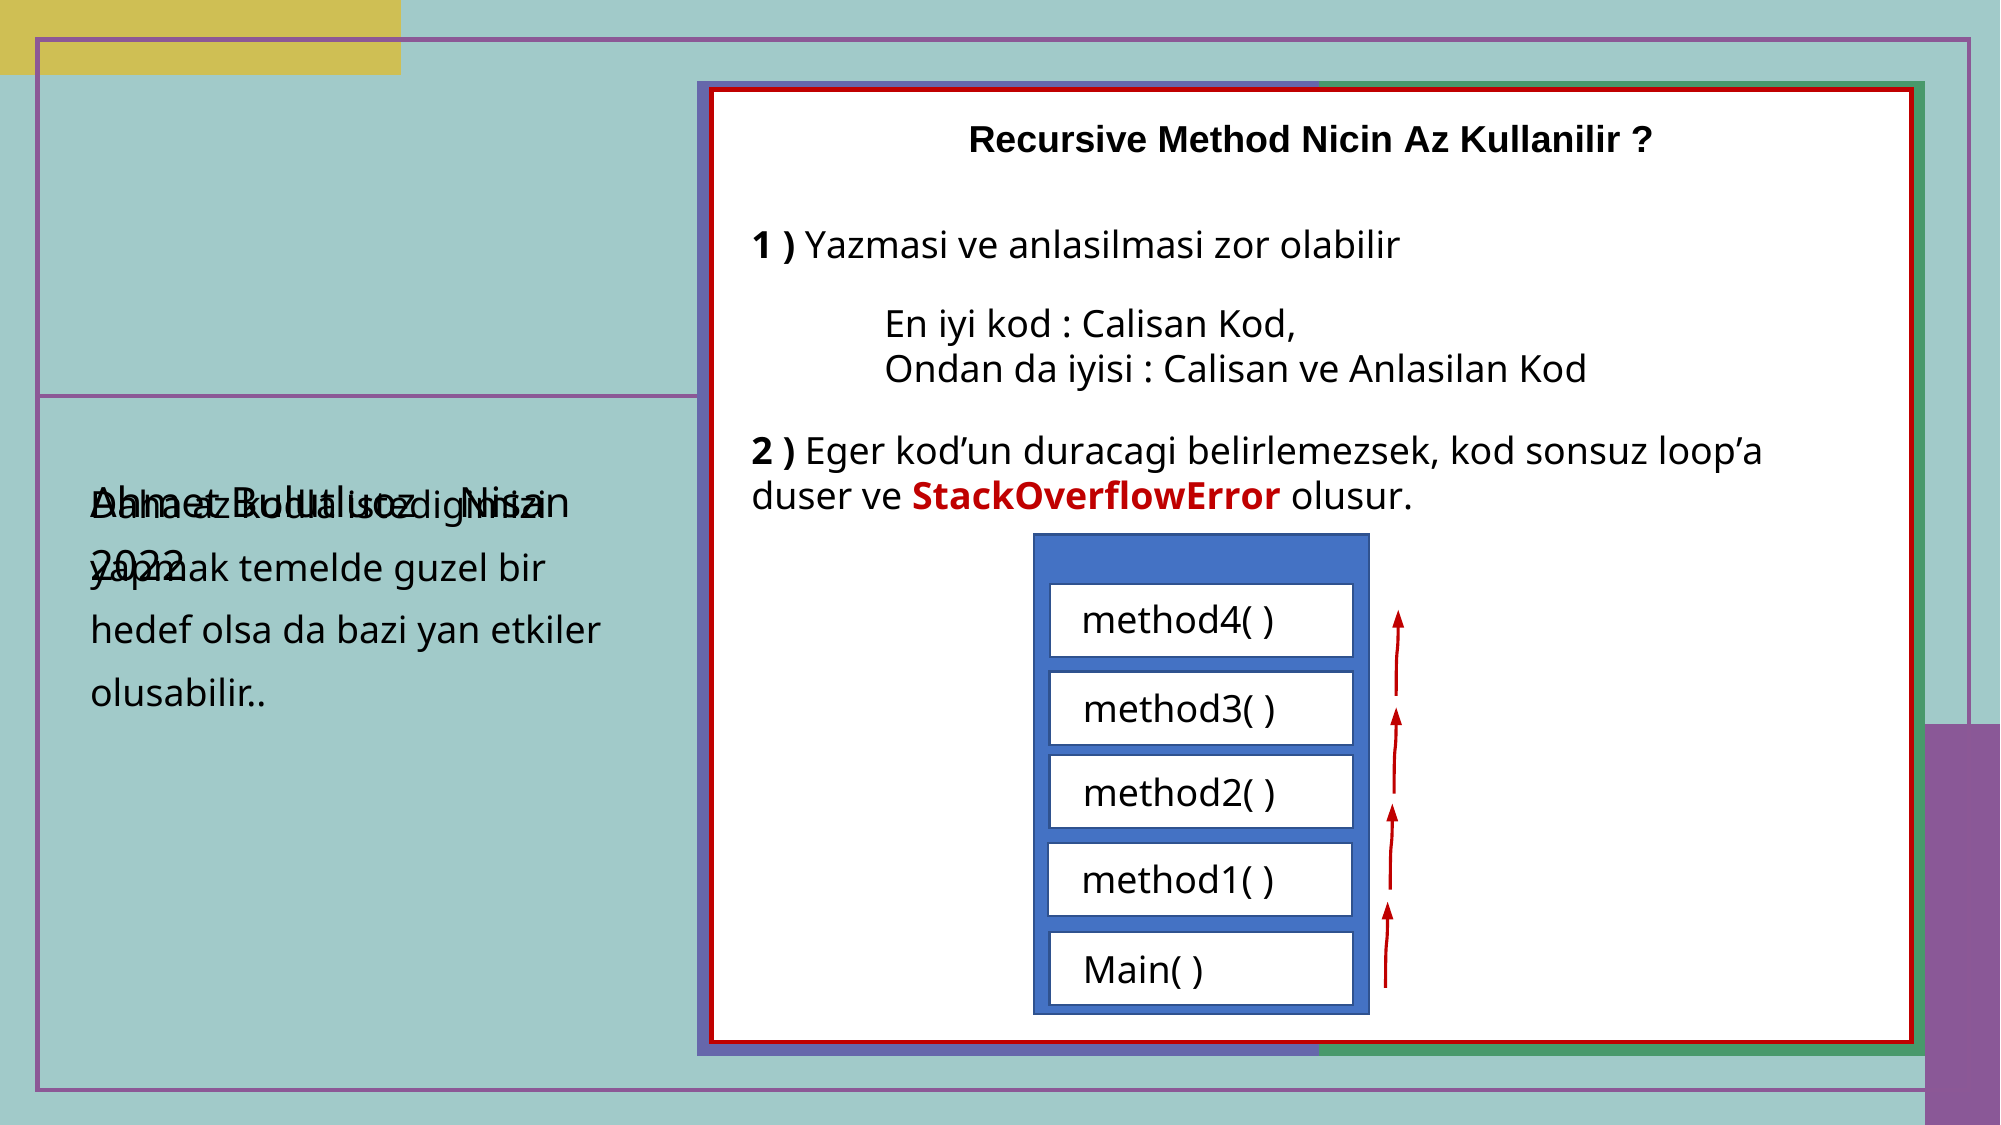

Recursive Method Nicin Az Kullanilir ?
RECURSIVE (OZYINELEMELI) METHOD
1 ) Yazmasi ve anlasilmasi zor olabilir
En iyi kod : Calisan Kod,
Ondan da iyisi : Calisan ve Anlasilan Kod
2 ) Eger kod’un duracagi belirlemezsek, kod sonsuz loop’a duser ve StackOverflowError olusur.
# Daha az kodla istedigimizi yapmak temelde guzel bir hedef olsa da bazi yan etkiler olusabilir..
Ahmet Bulutluoz Nisan 2022
method4( )
method3( )
method3( )
method2( )
method2( )
method1( )
method1( )
Main( )
Main( )